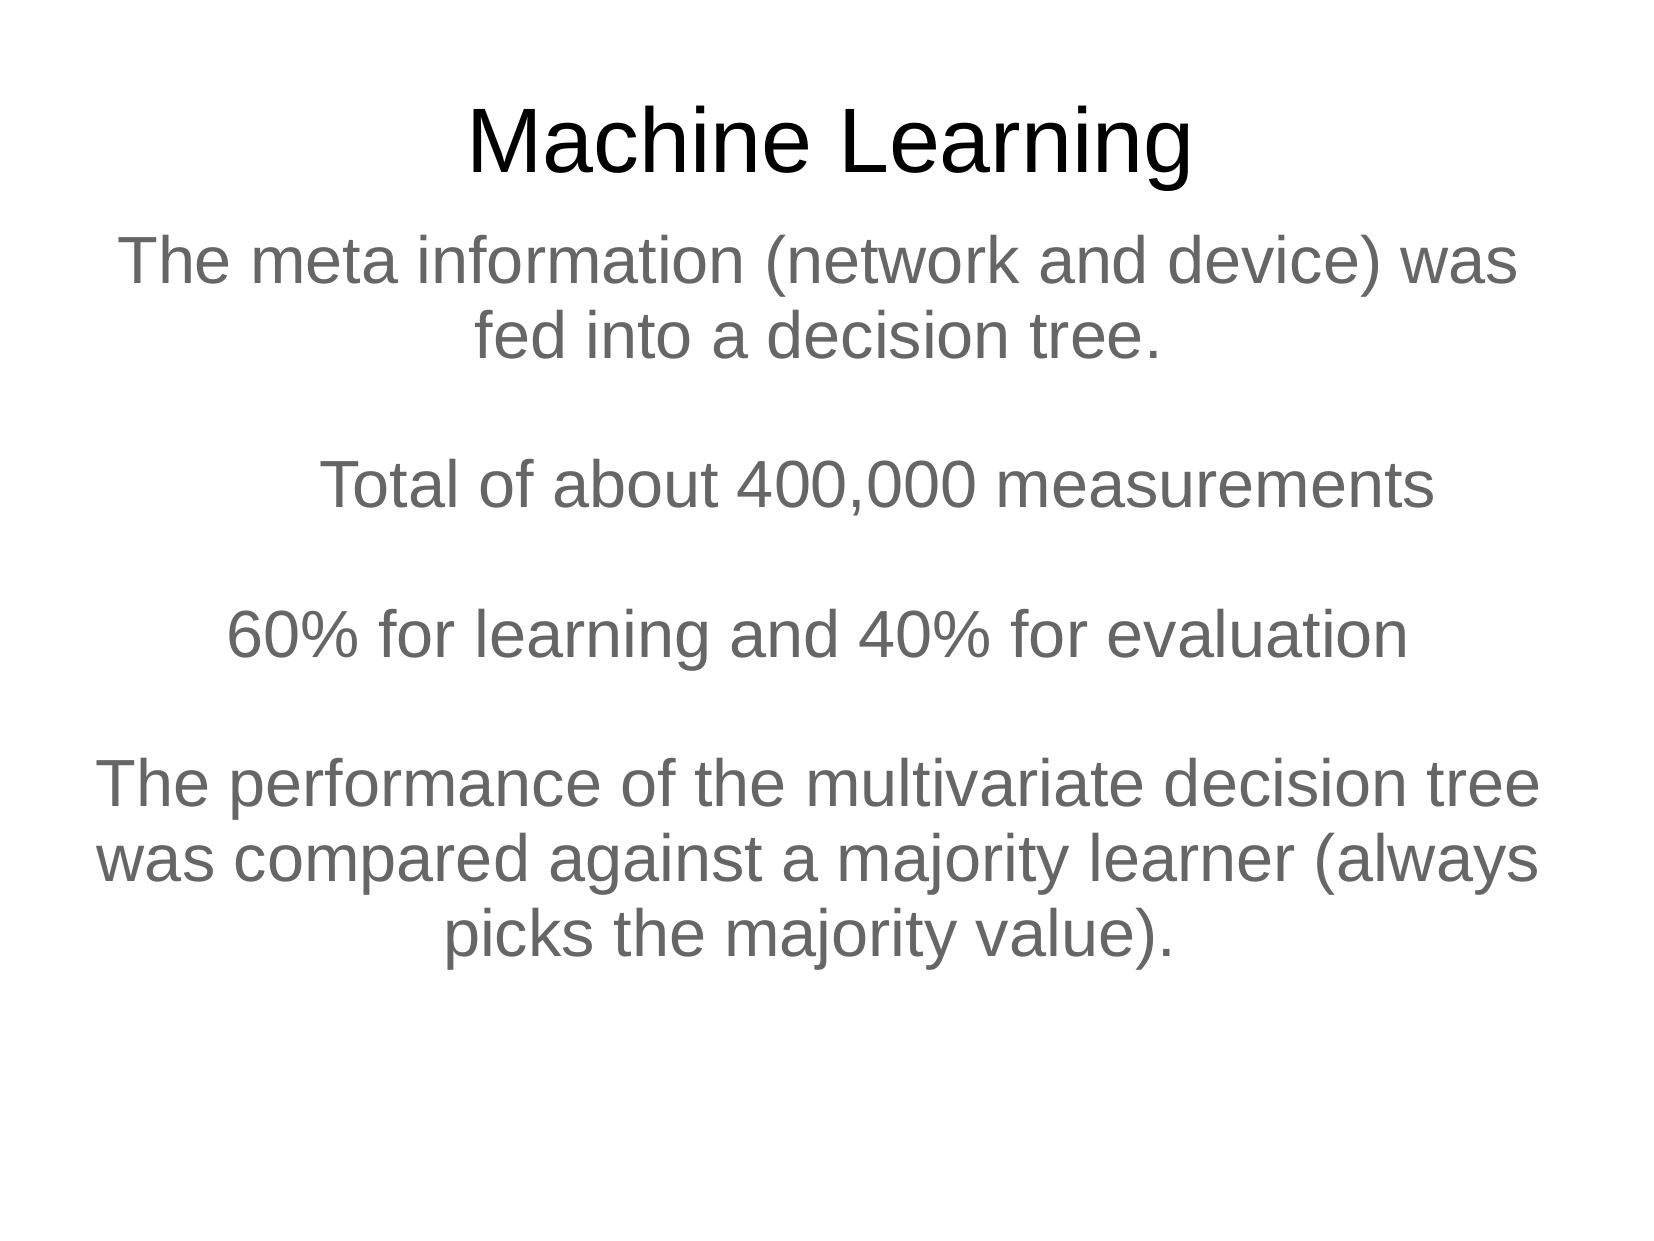

# Machine Learning
The meta information (network and device) was fed into a decision tree.
Total of about 400,000 measurements
60% for learning and 40% for evaluation
The performance of the multivariate decision tree was compared against a majority learner (always picks the majority value).